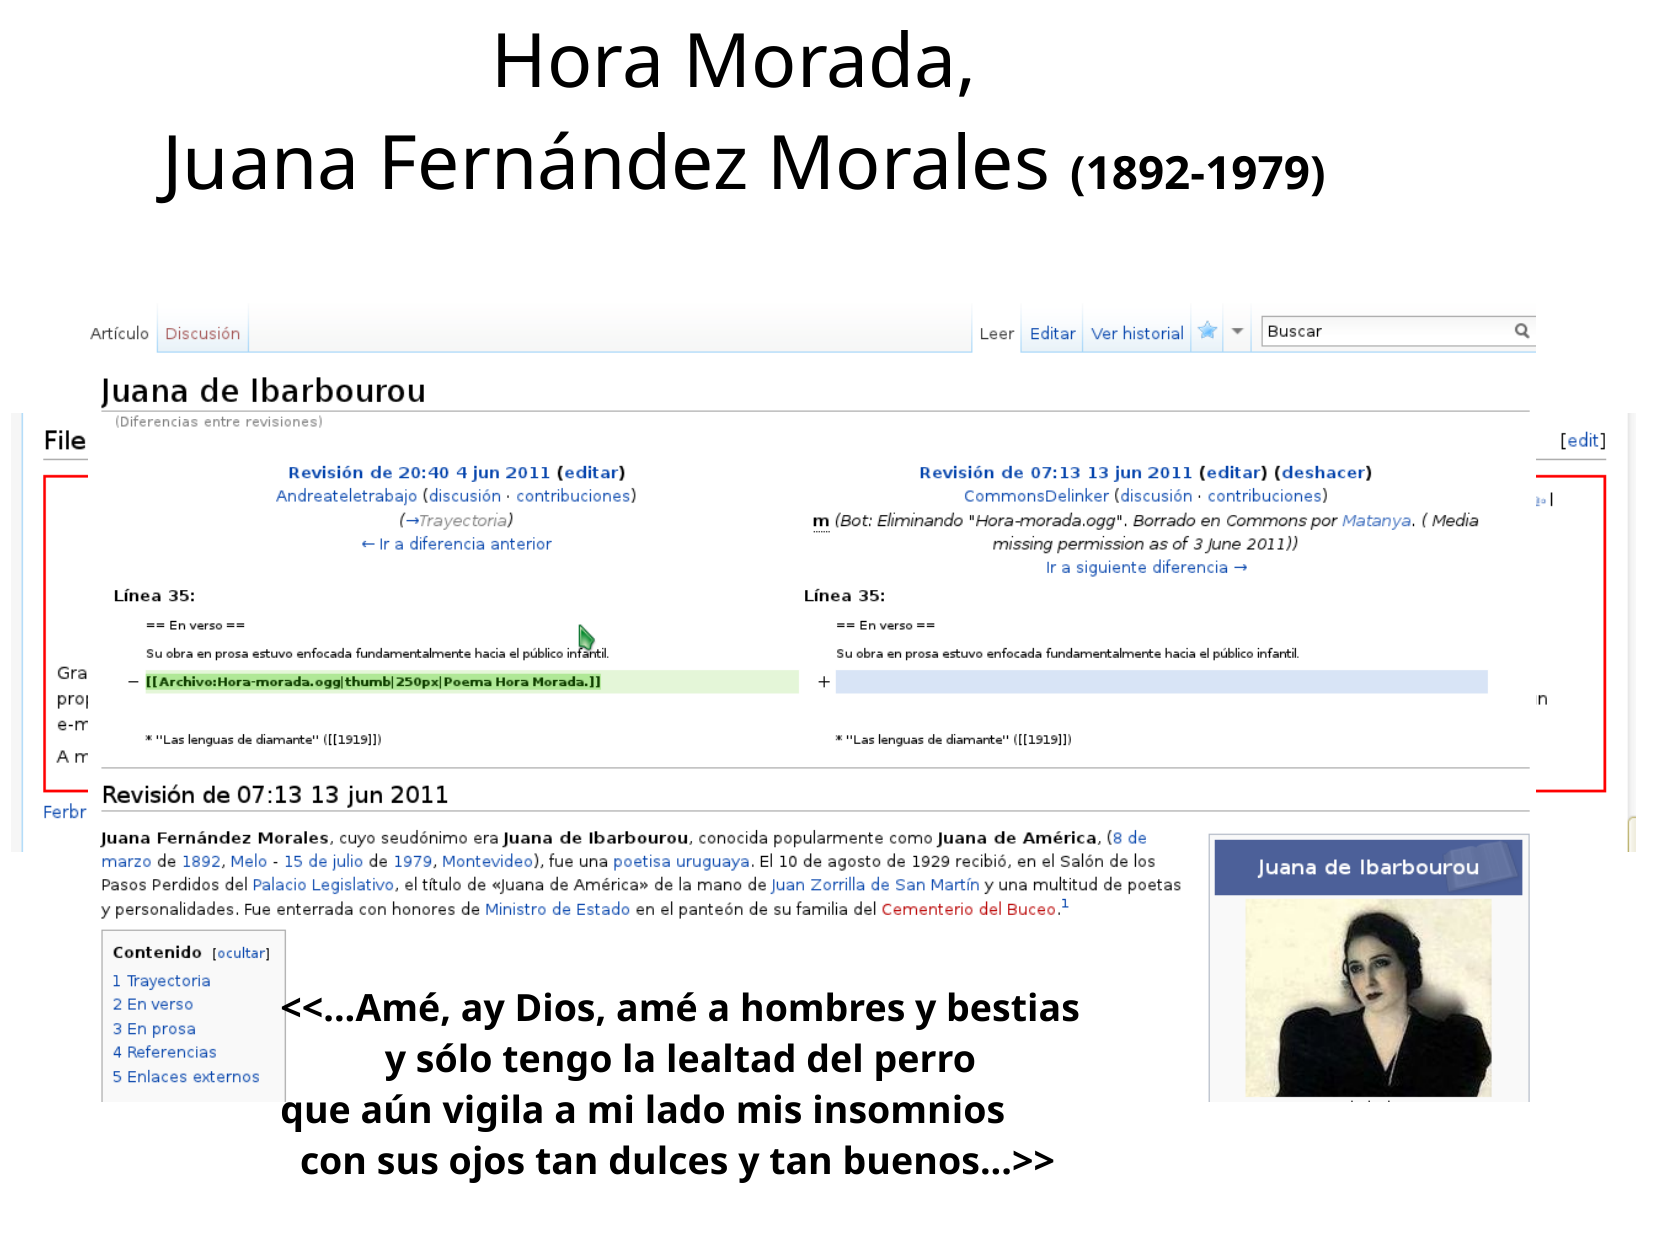

Hora Morada,
Juana Fernández Morales (1892-1979)
<<...Amé, ay Dios, amé a hombres y bestias
y sólo tengo la lealtad del perro
que aún vigila a mi lado mis insomnios
 con sus ojos tan dulces y tan buenos...>>